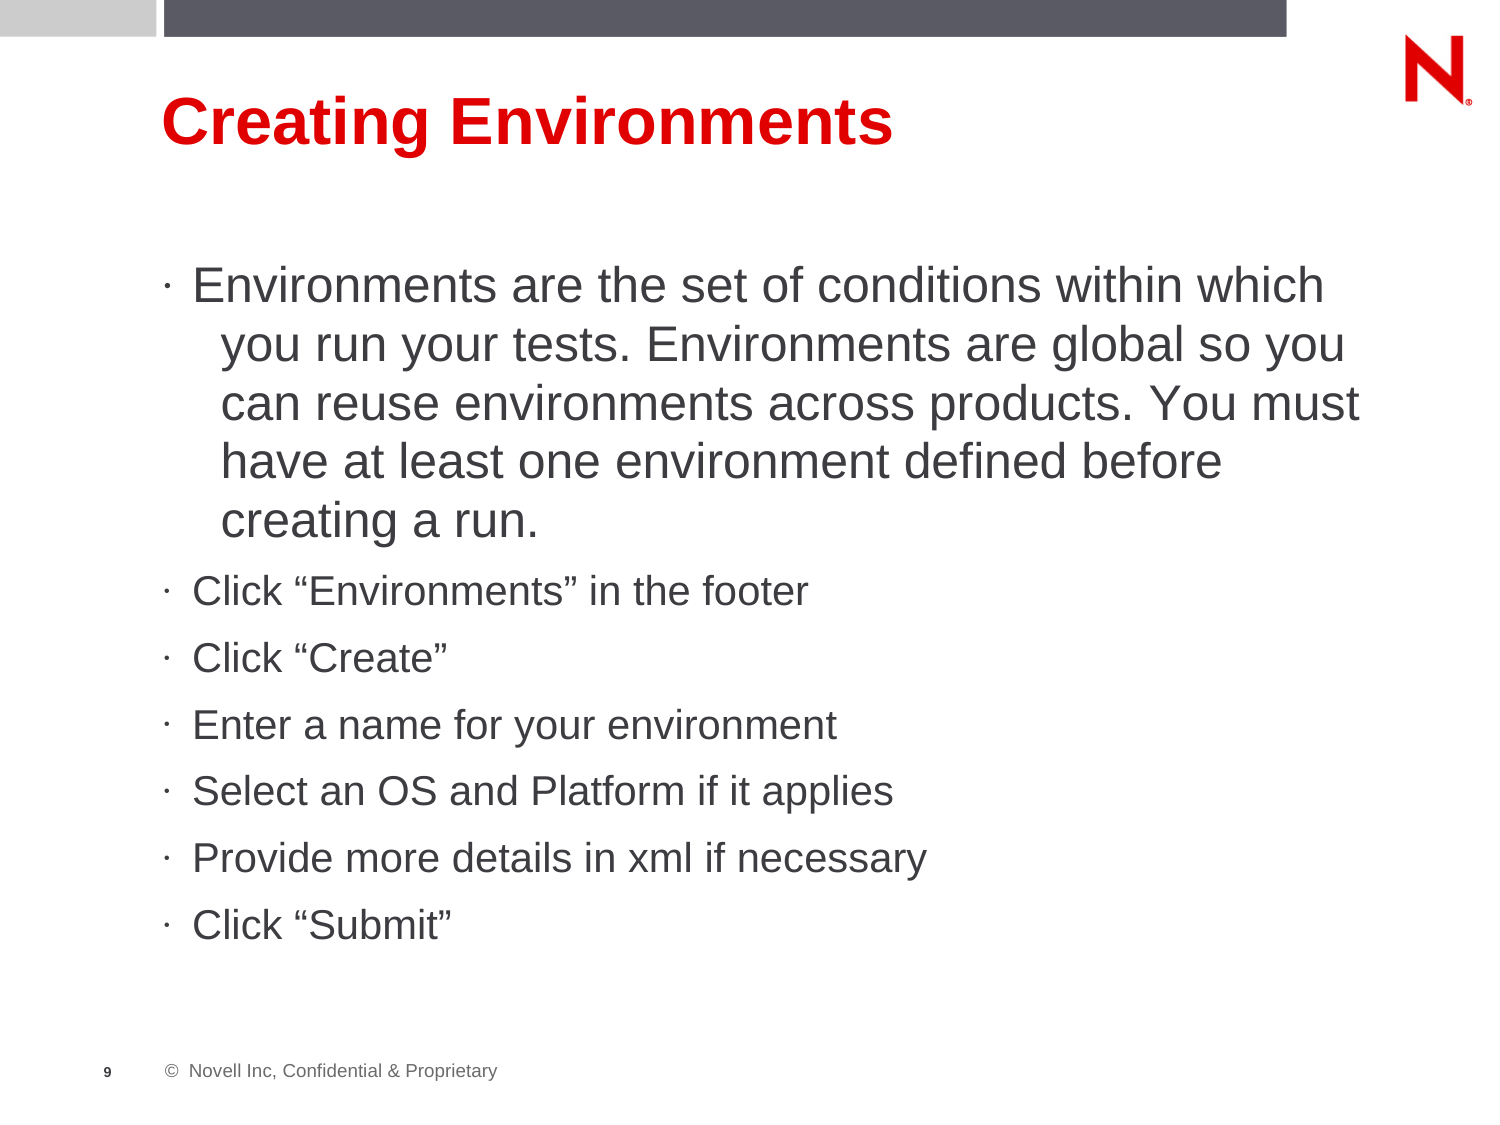

# Creating Environments
Environments are the set of conditions within which you run your tests. Environments are global so you can reuse environments across products. You must have at least one environment defined before creating a run.
Click “Environments” in the footer
Click “Create”
Enter a name for your environment
Select an OS and Platform if it applies
Provide more details in xml if necessary
Click “Submit”